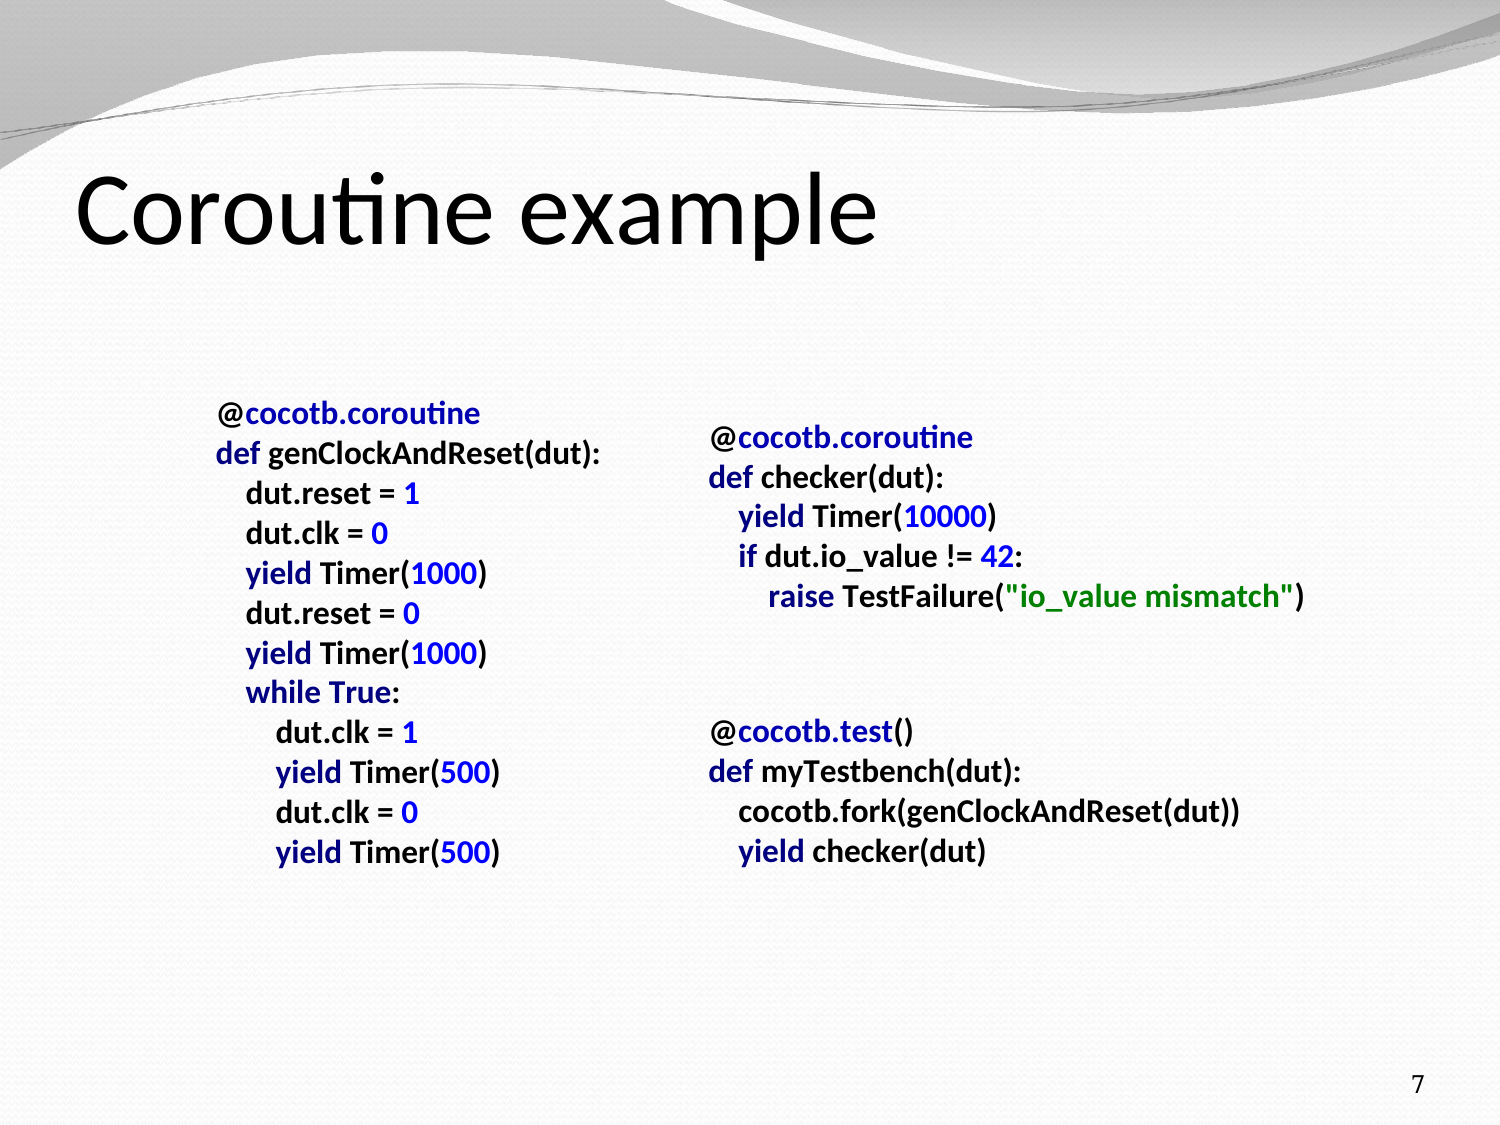

# Coroutine example
@cocotb.coroutine
def genClockAndReset(dut):
 dut.reset = 1
 dut.clk = 0
 yield Timer(1000)
 dut.reset = 0
 yield Timer(1000)
 while True:
 dut.clk = 1
 yield Timer(500)
 dut.clk = 0
 yield Timer(500)
@cocotb.coroutine
def checker(dut):
 yield Timer(10000)
 if dut.io_value != 42:
 raise TestFailure("io_value mismatch")
@cocotb.test()
def myTestbench(dut):
 cocotb.fork(genClockAndReset(dut))
 yield checker(dut)